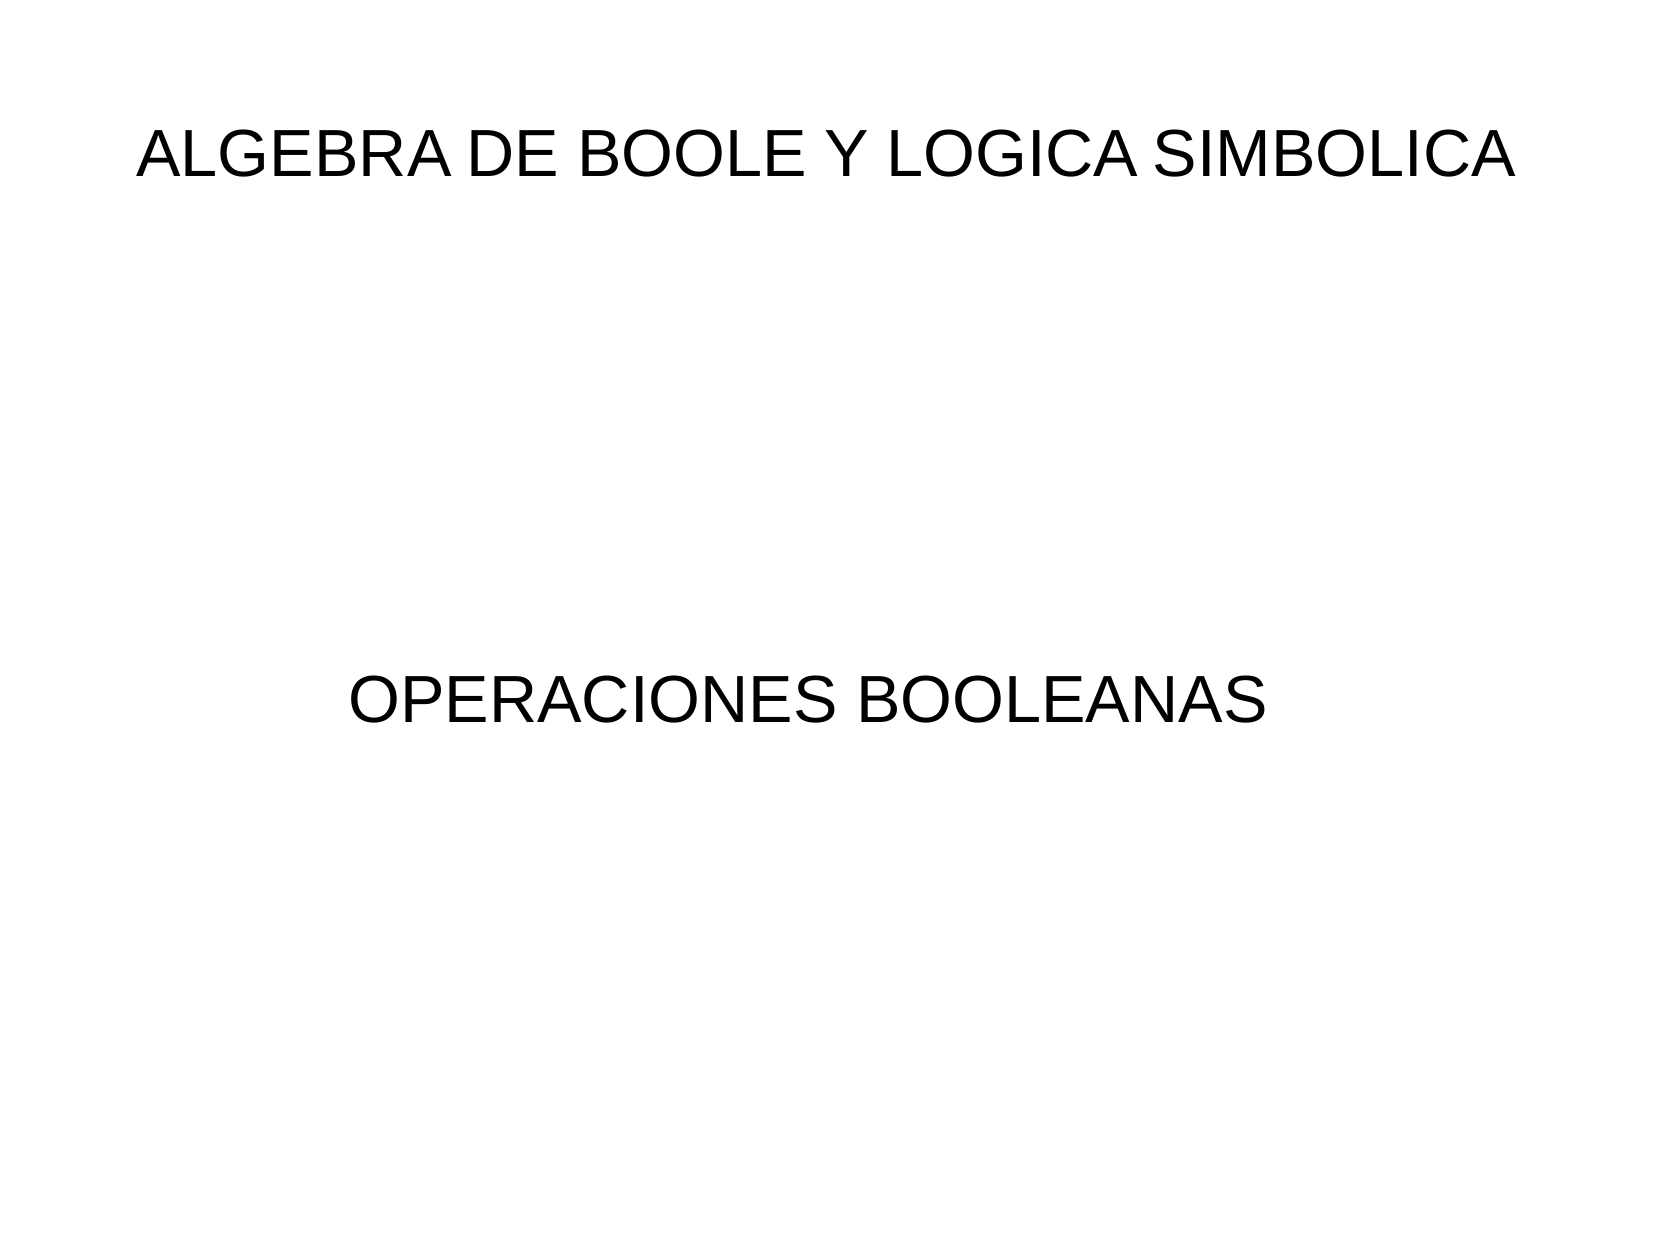

# ALGEBRA DE BOOLE Y LOGICA SIMBOLICA
OPERACIONES BOOLEANAS